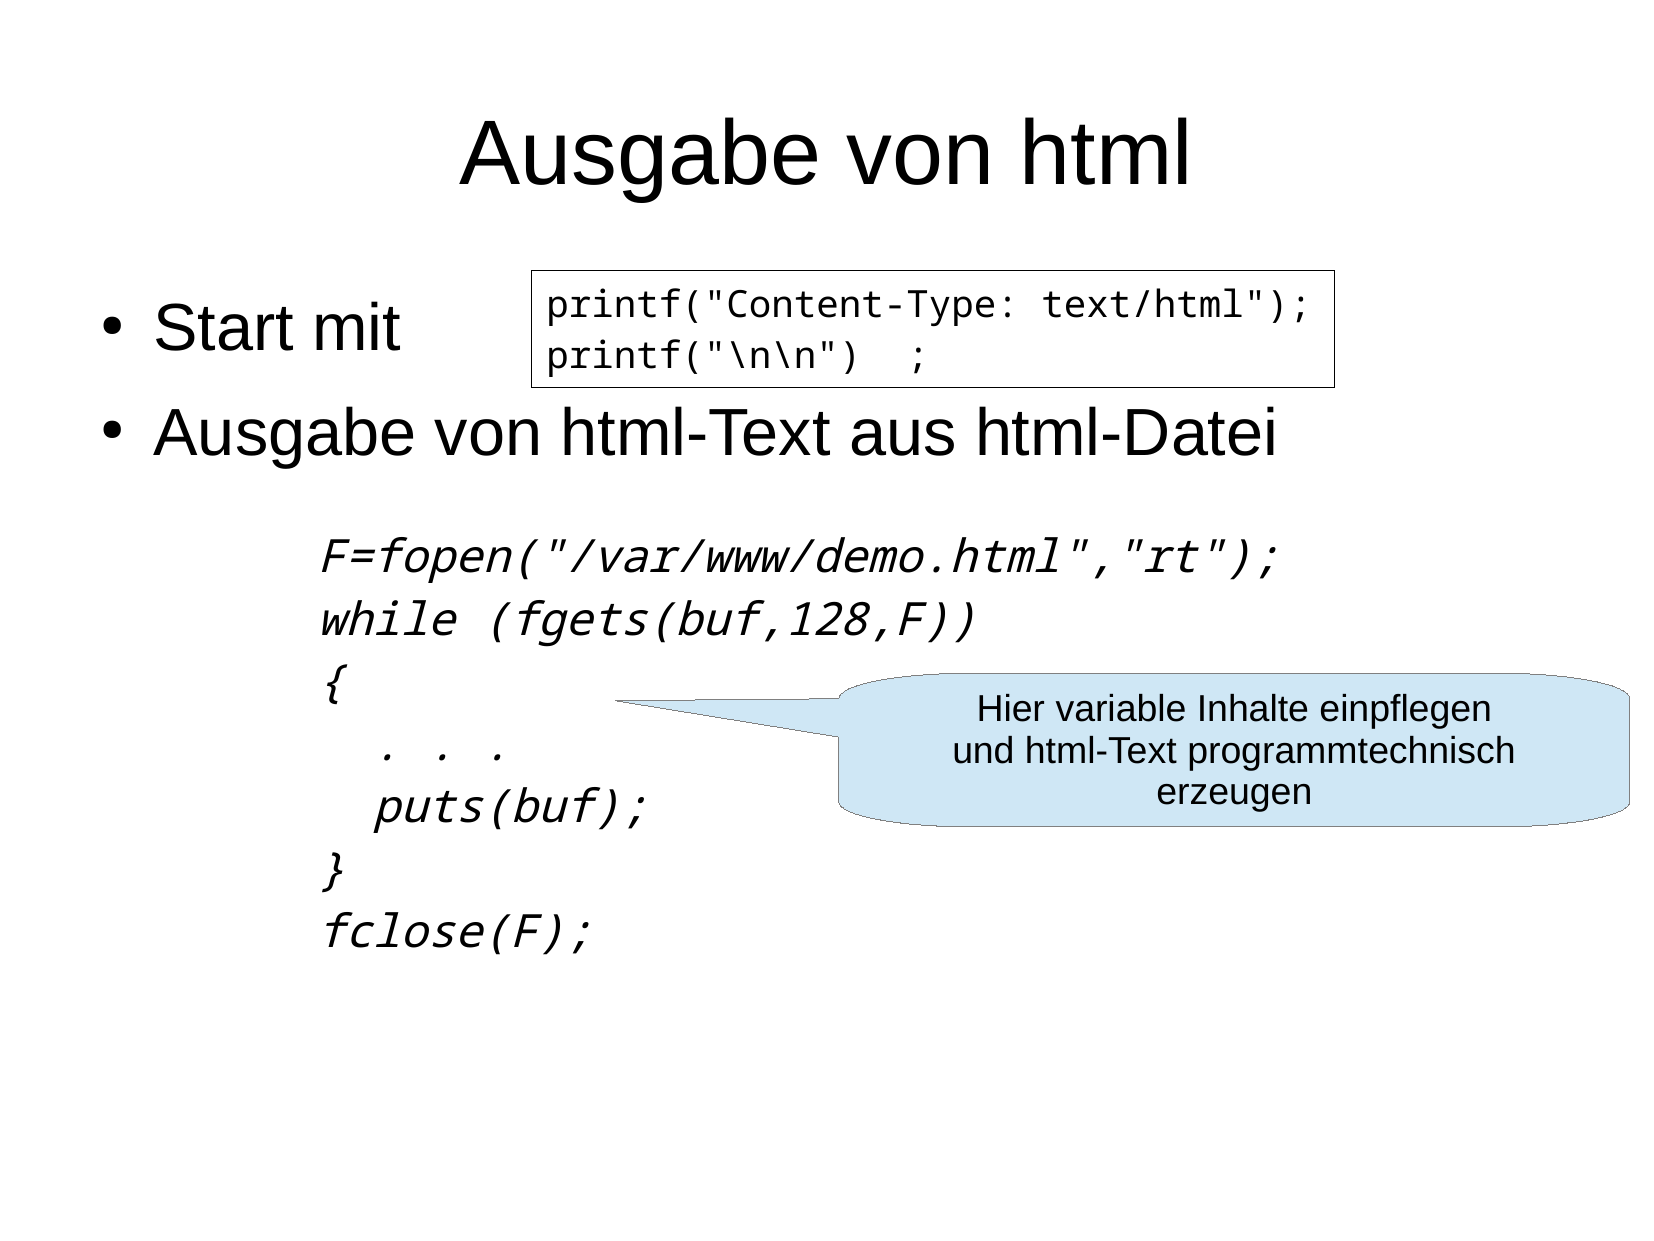

# Ausgabe von html
printf("Content-Type: text/html");
printf("\n\n") ;
Start mit
Ausgabe von html-Text aus html-Datei
 F=fopen("/var/www/demo.html","rt");
 while (fgets(buf,128,F))
 {
 . . .
 puts(buf);
 }
 fclose(F);
Hier variable Inhalte einpflegen
und html-Text programmtechnisch
erzeugen